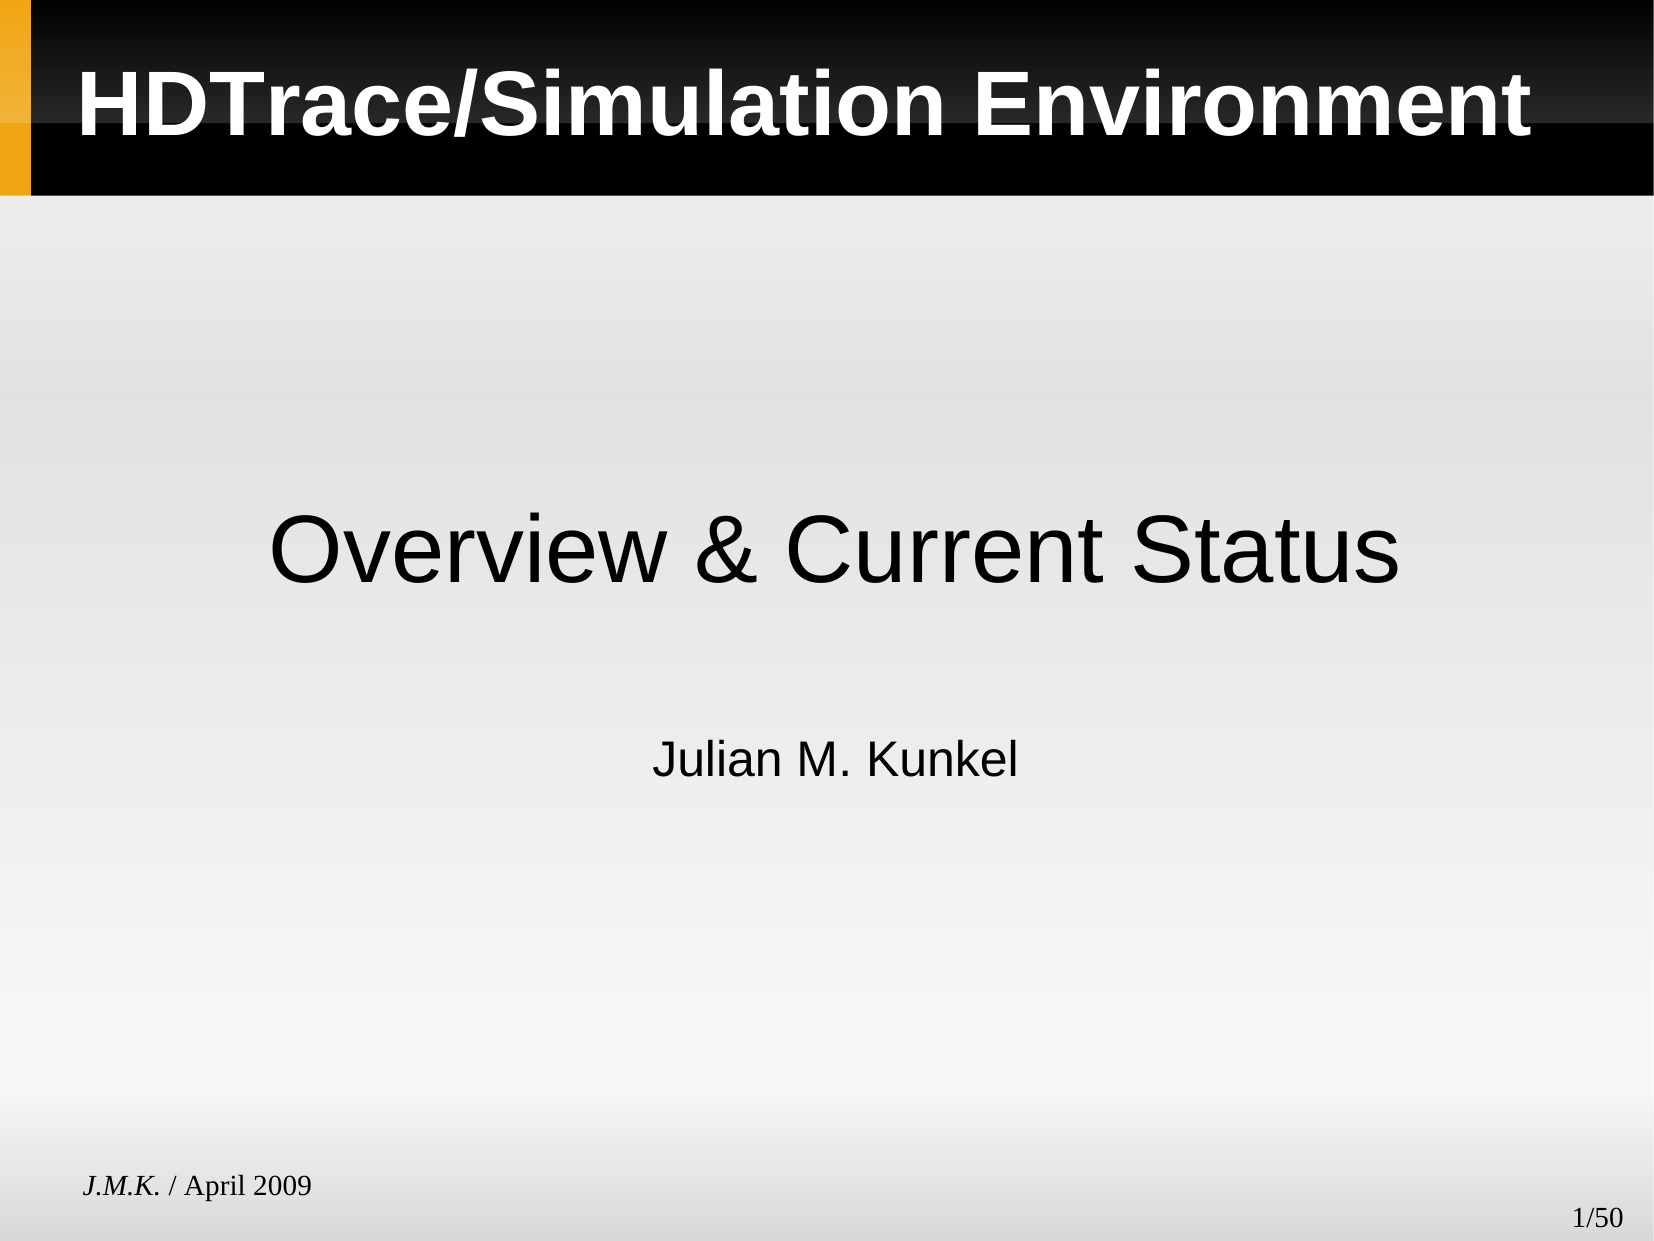

# HDTrace/Simulation Environment
Overview & Current Status
Julian M. Kunkel